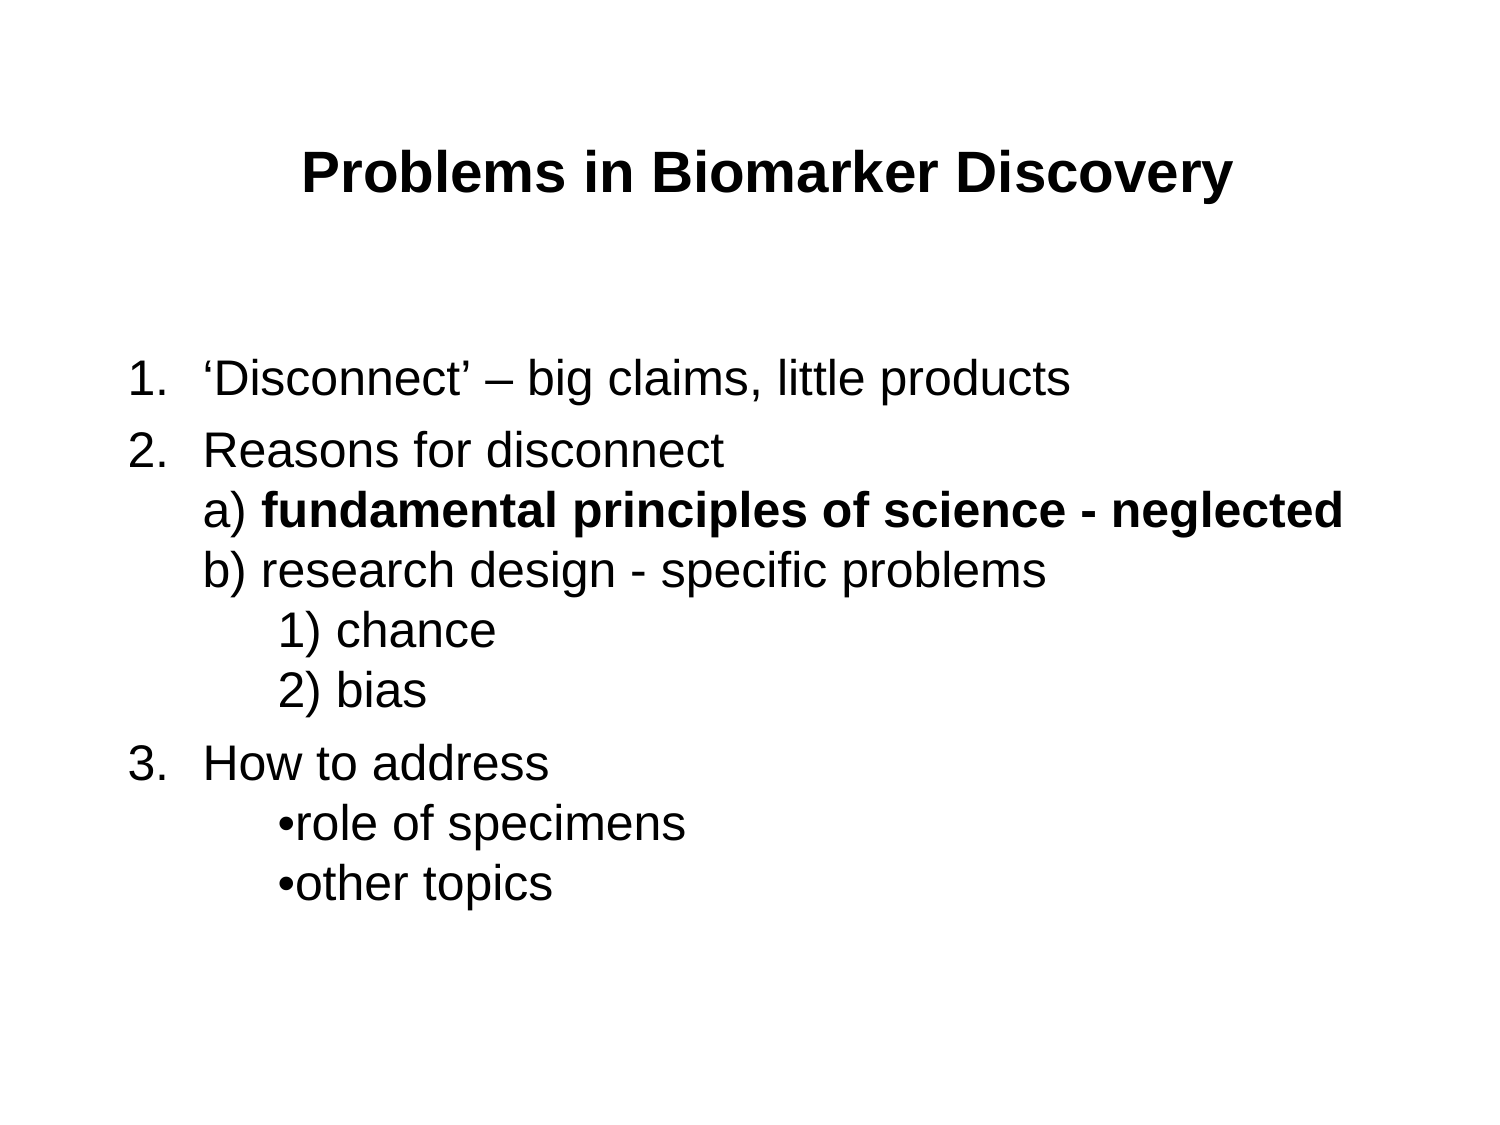

# Problems in Biomarker Discovery
1.	‘Disconnect’ – big claims, little products
2.	Reasons for disconnect
a) fundamental principles of science - neglected
b) research design - specific problems
	1) chance
	2) bias
3.	How to address
	•role of specimens
	•other topics